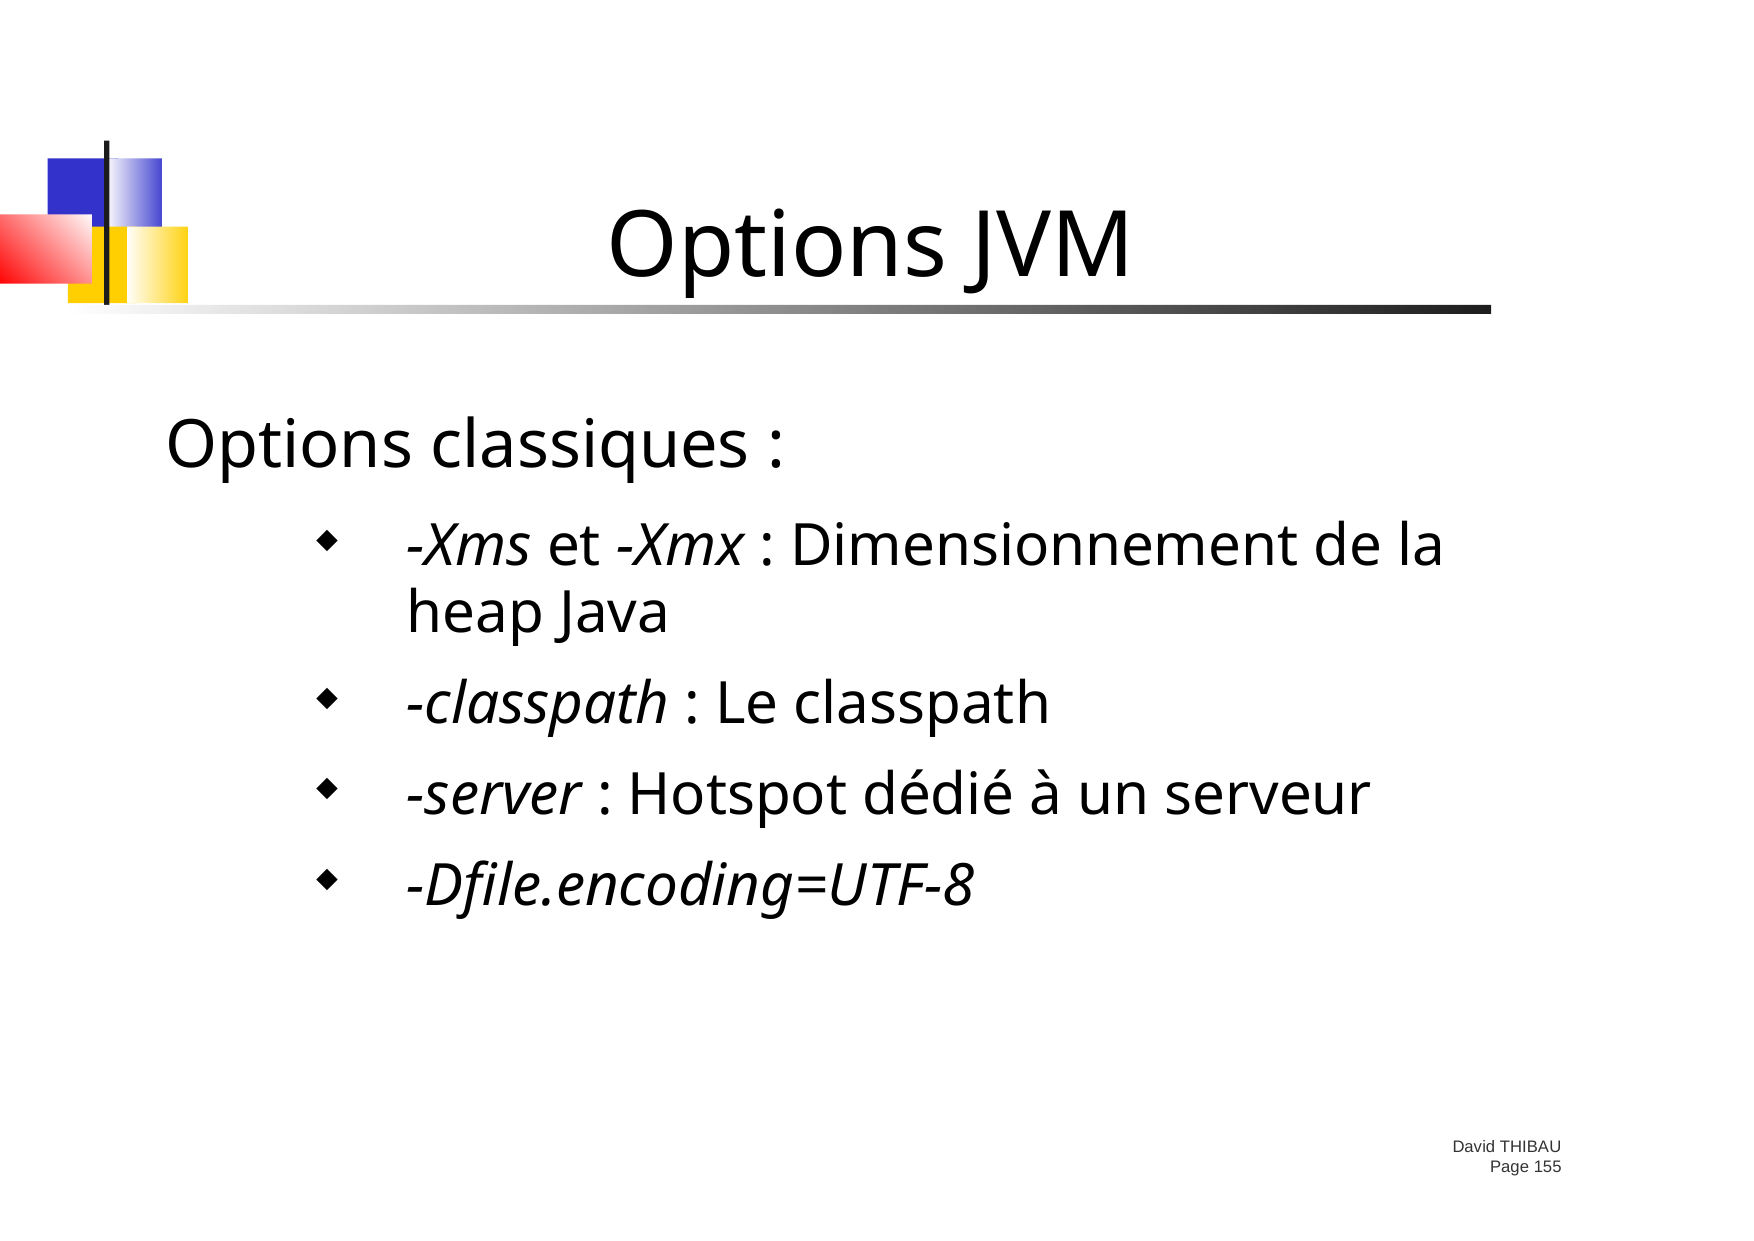

# Options JVM
Options classiques :
-Xms et -Xmx : Dimensionnement de la heap Java
-classpath : Le classpath
-server : Hotspot dédié à un serveur
-Dfile.encoding=UTF-8